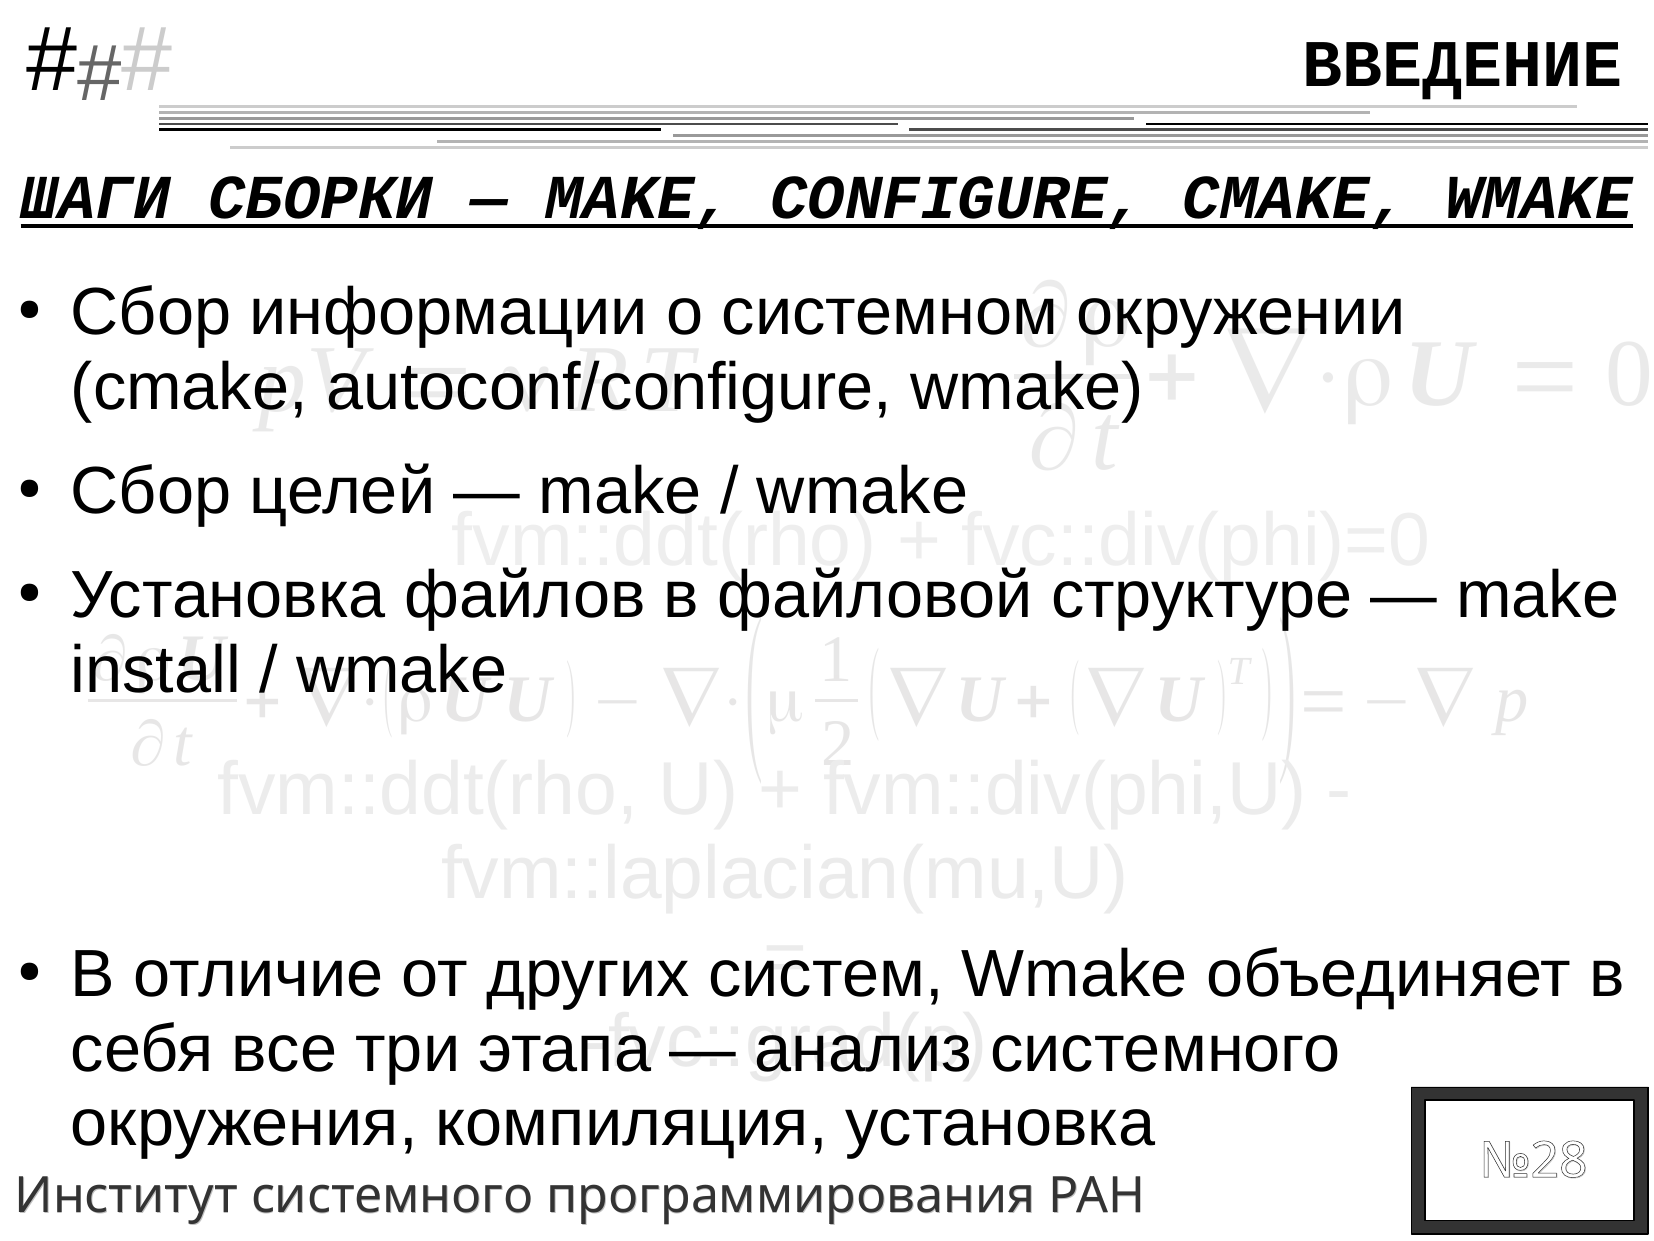

# ШАГИ СБОРКИ — MAKE, CONFIGURE, CMAKE, WMAKE
Сбор информации о системном окружении (cmake, autoconf/configure, wmake)
Сбор целей — make / wmake
Установка файлов в файловой структуре — make install / wmake
В отличие от других систем, Wmake объединяет в себя все три этапа — анализ системного окружения, компиляция, установка